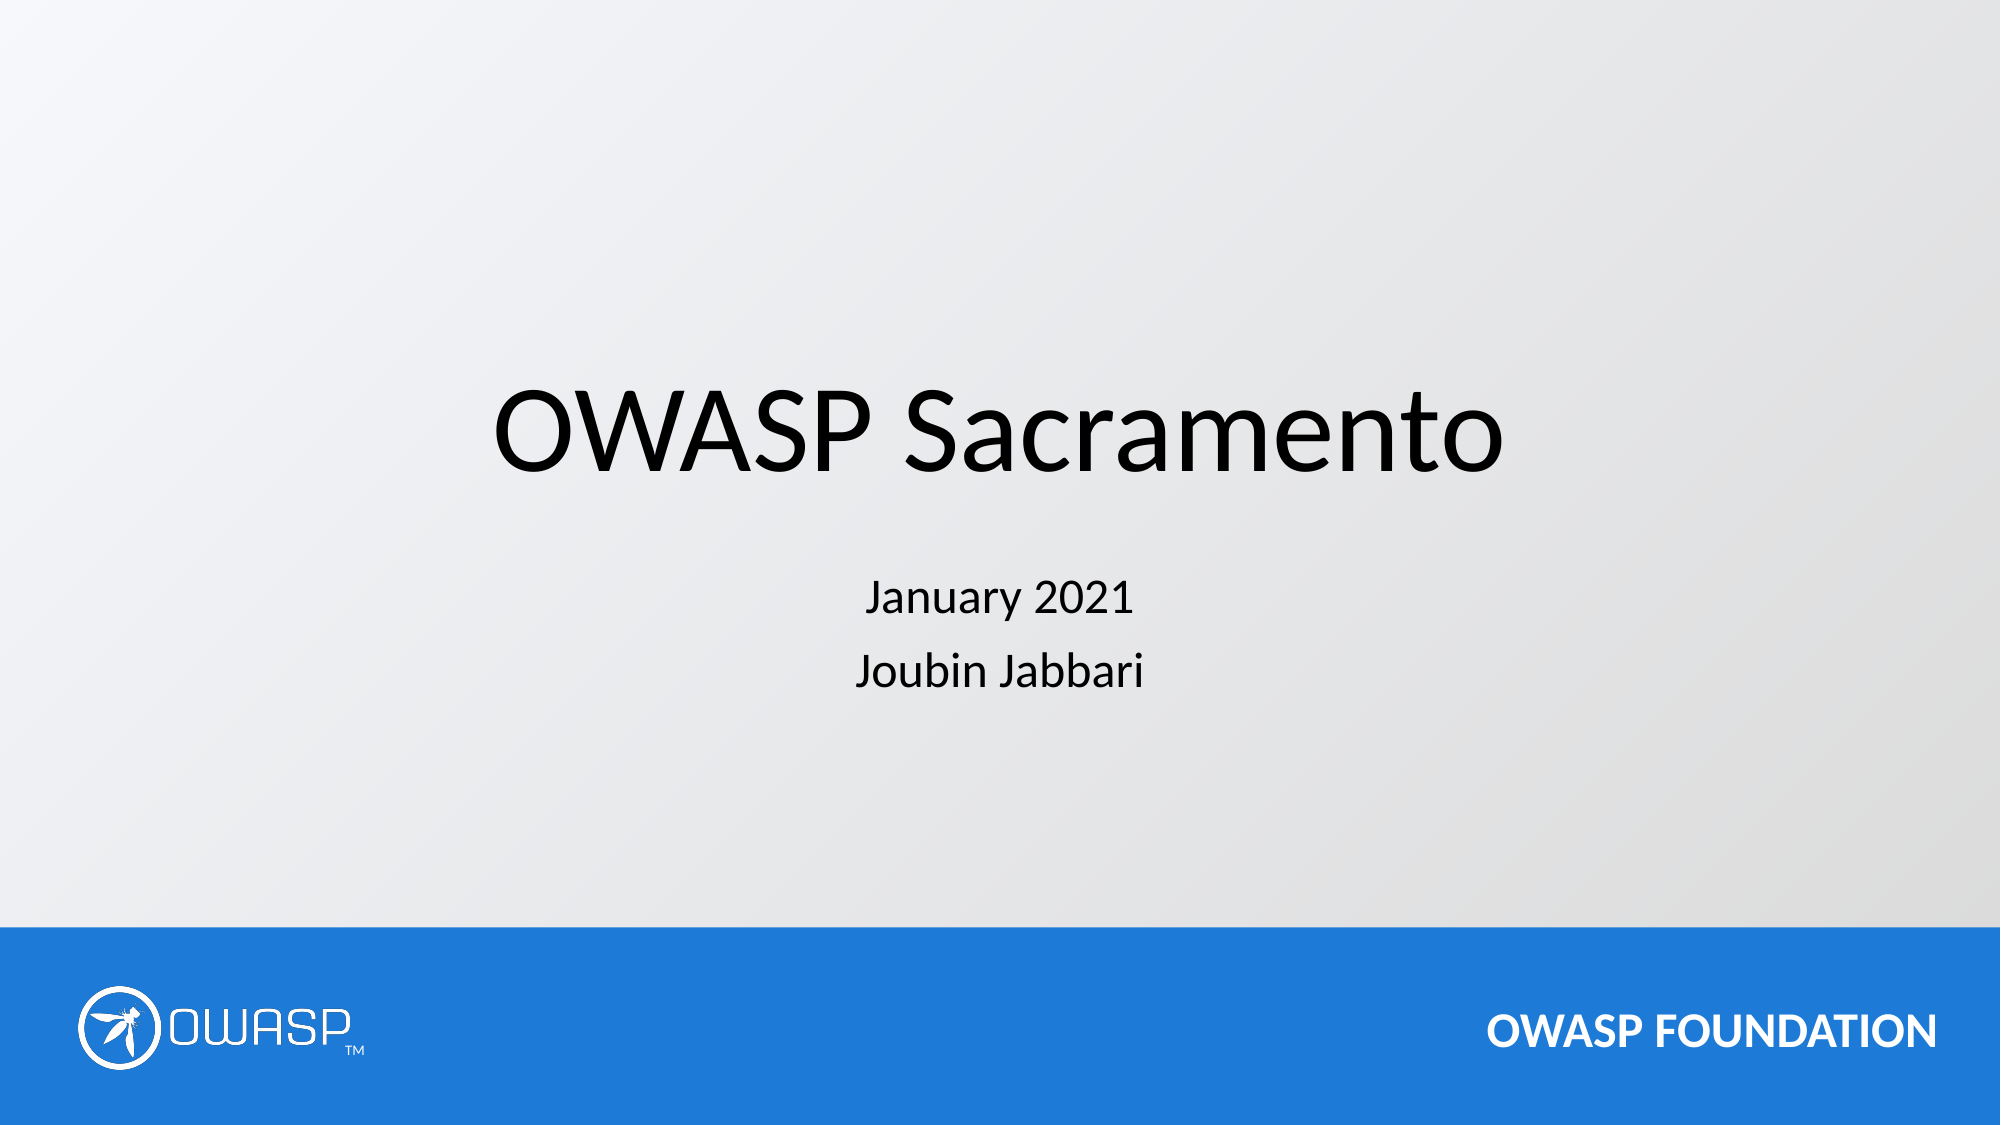

# OWASP Sacramento
January 2021
Joubin Jabbari